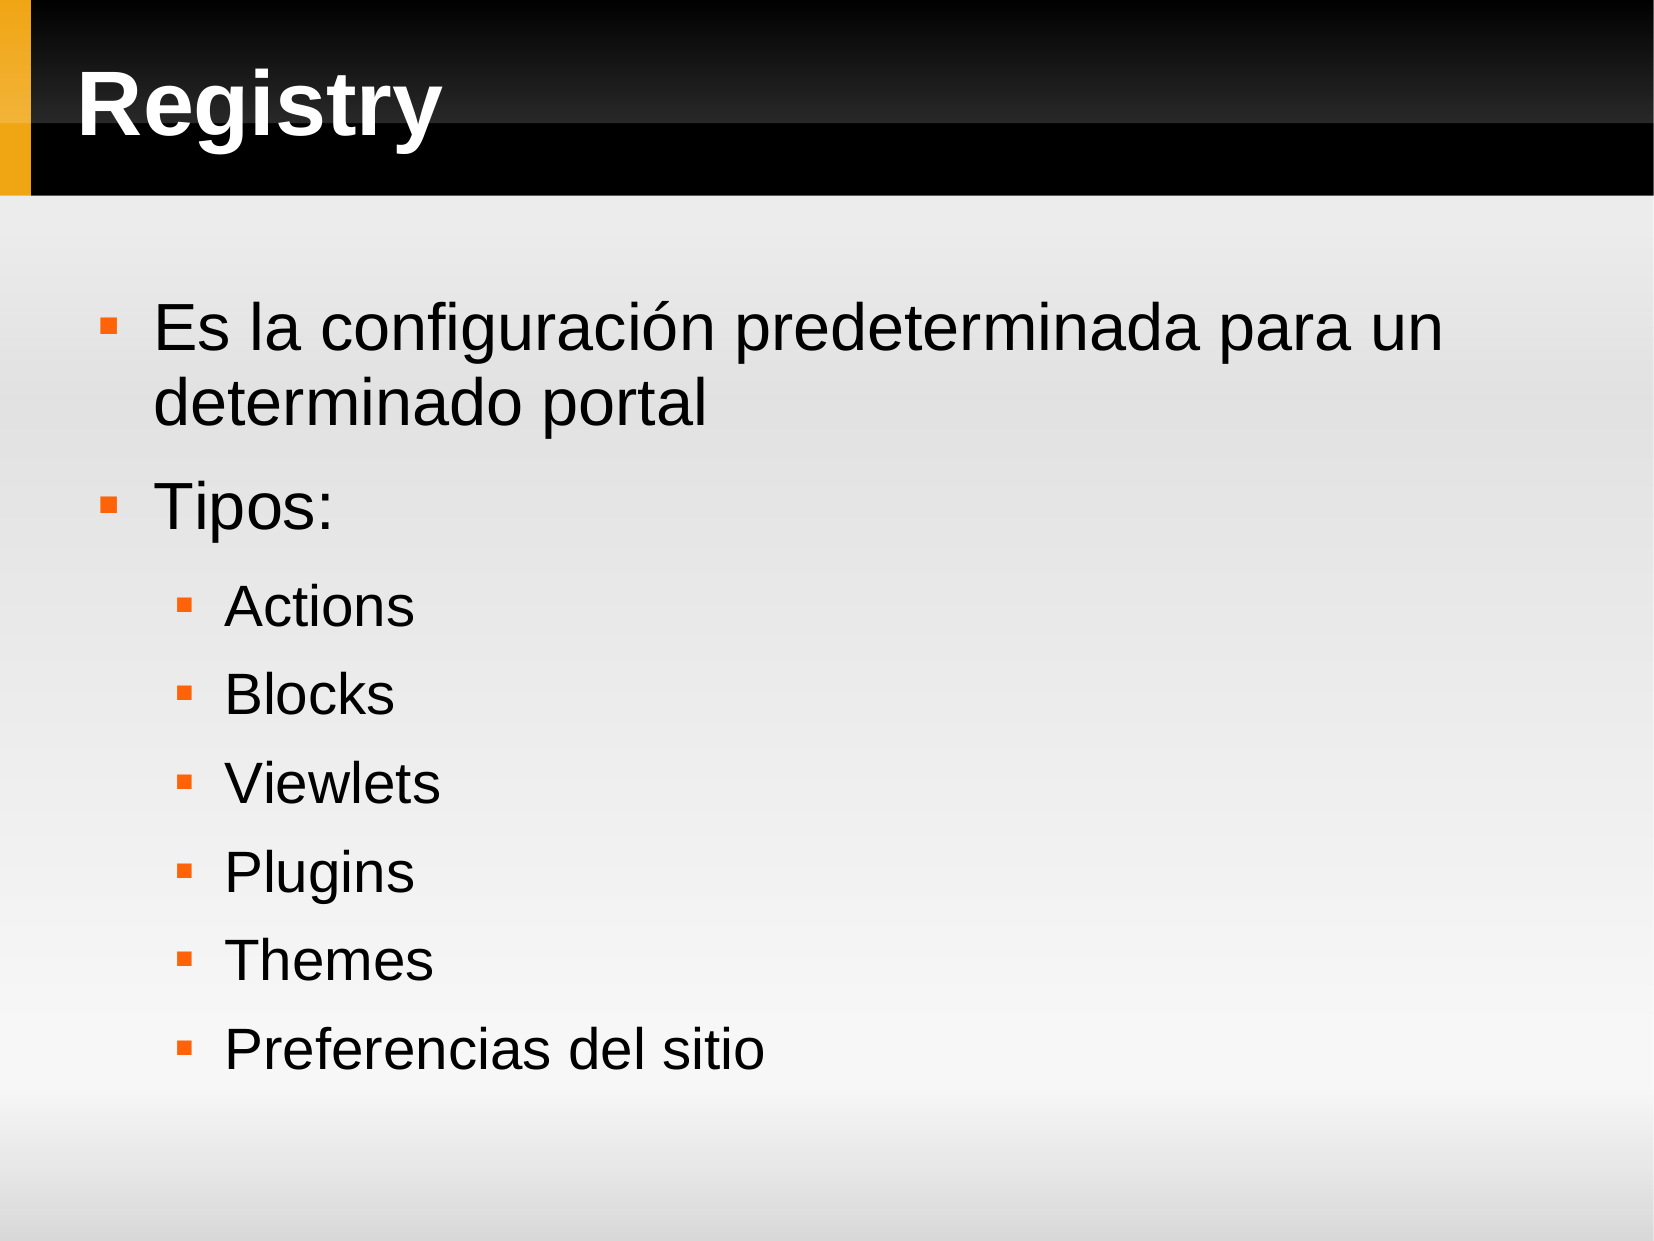

# Registry
Es la configuración predeterminada para un determinado portal
Tipos:
Actions
Blocks
Viewlets
Plugins
Themes
Preferencias del sitio